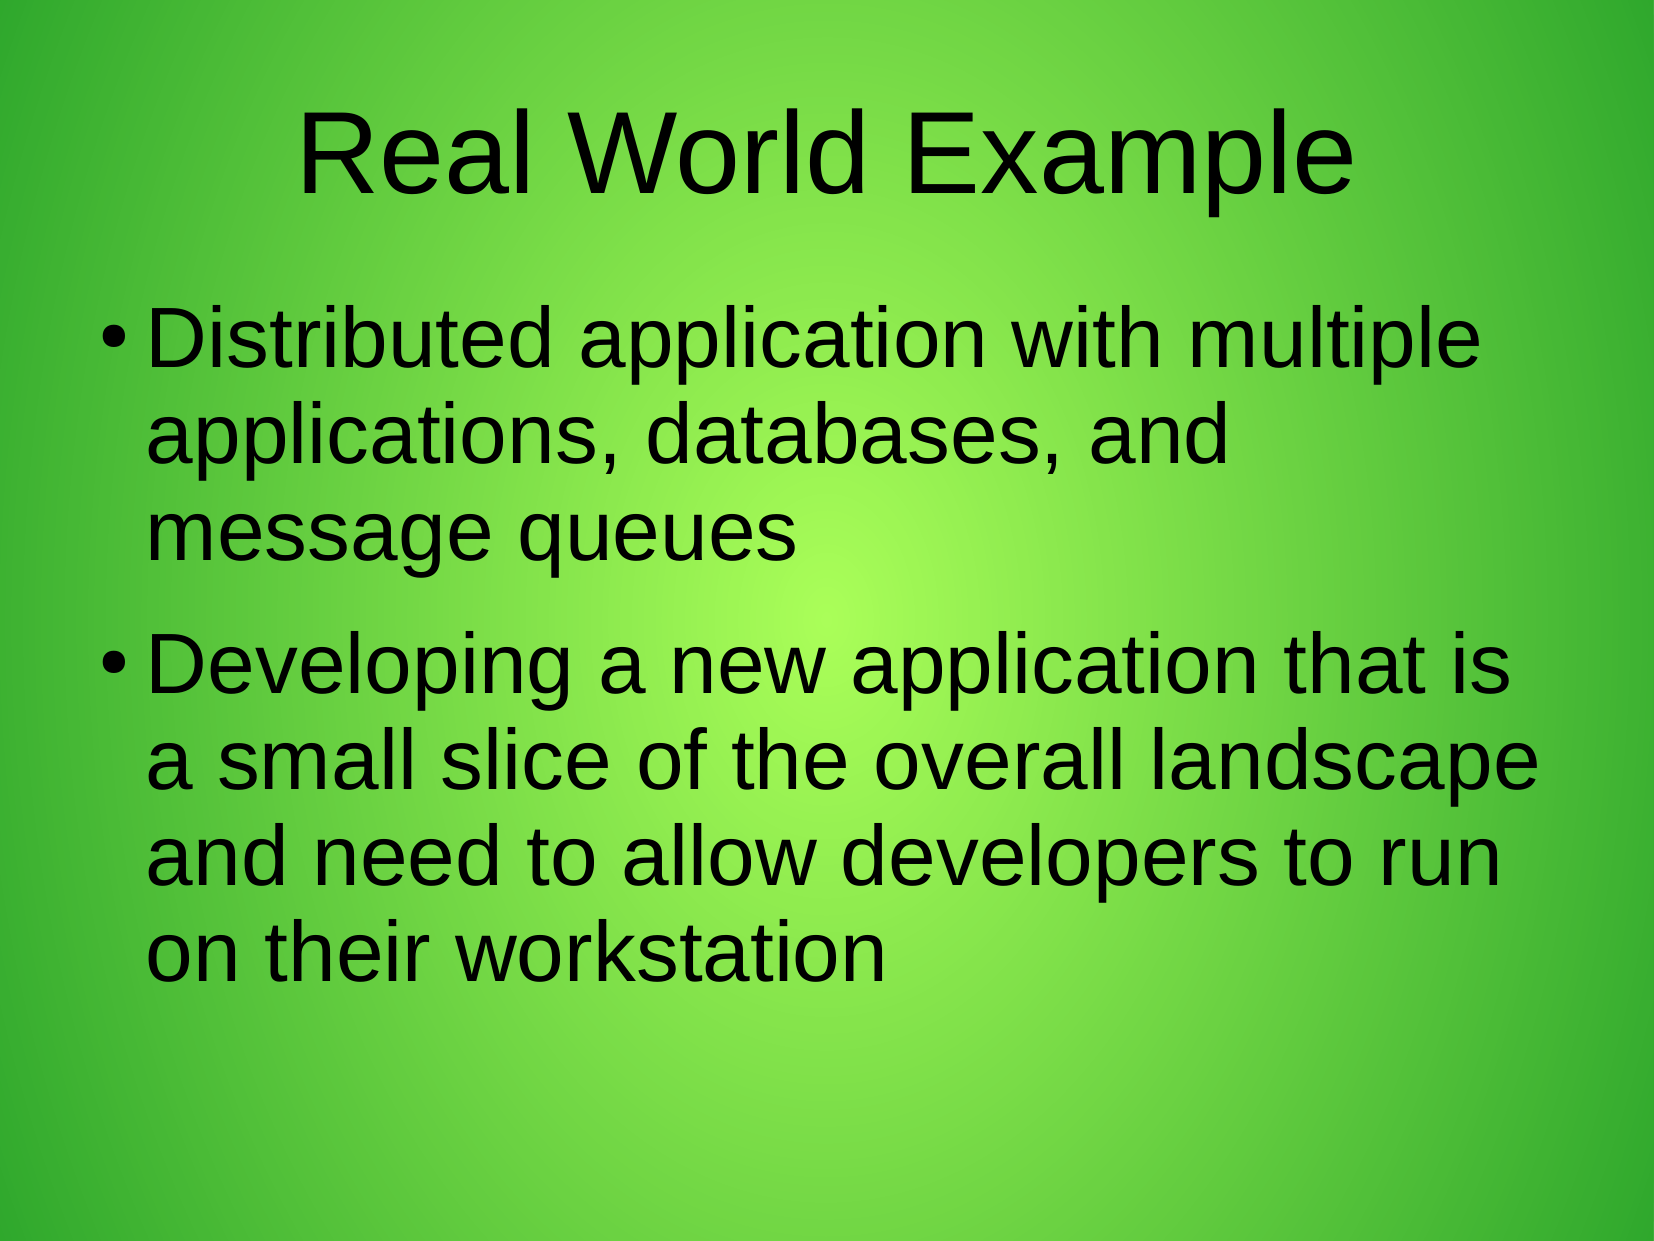

# Real World Example
Distributed application with multiple applications, databases, and message queues
Developing a new application that is a small slice of the overall landscape and need to allow developers to run on their workstation